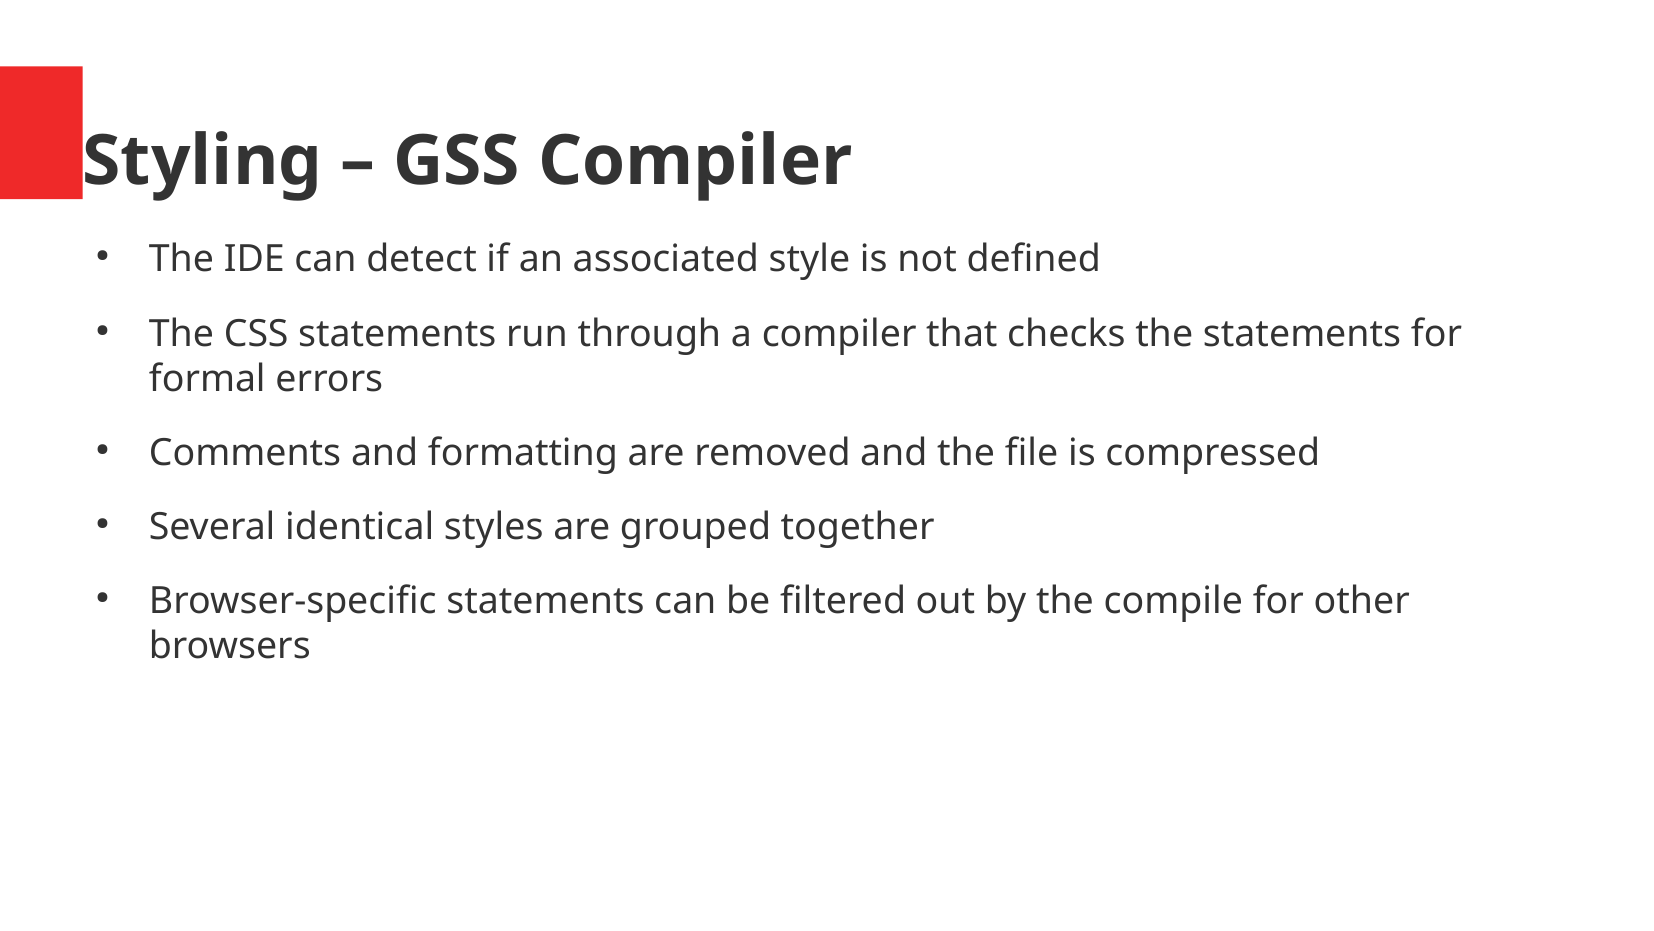

# Styling – GSS Compiler
The IDE can detect if an associated style is not defined
The CSS statements run through a compiler that checks the statements for formal errors
Comments and formatting are removed and the file is compressed
Several identical styles are grouped together
Browser-specific statements can be filtered out by the compile for other browsers